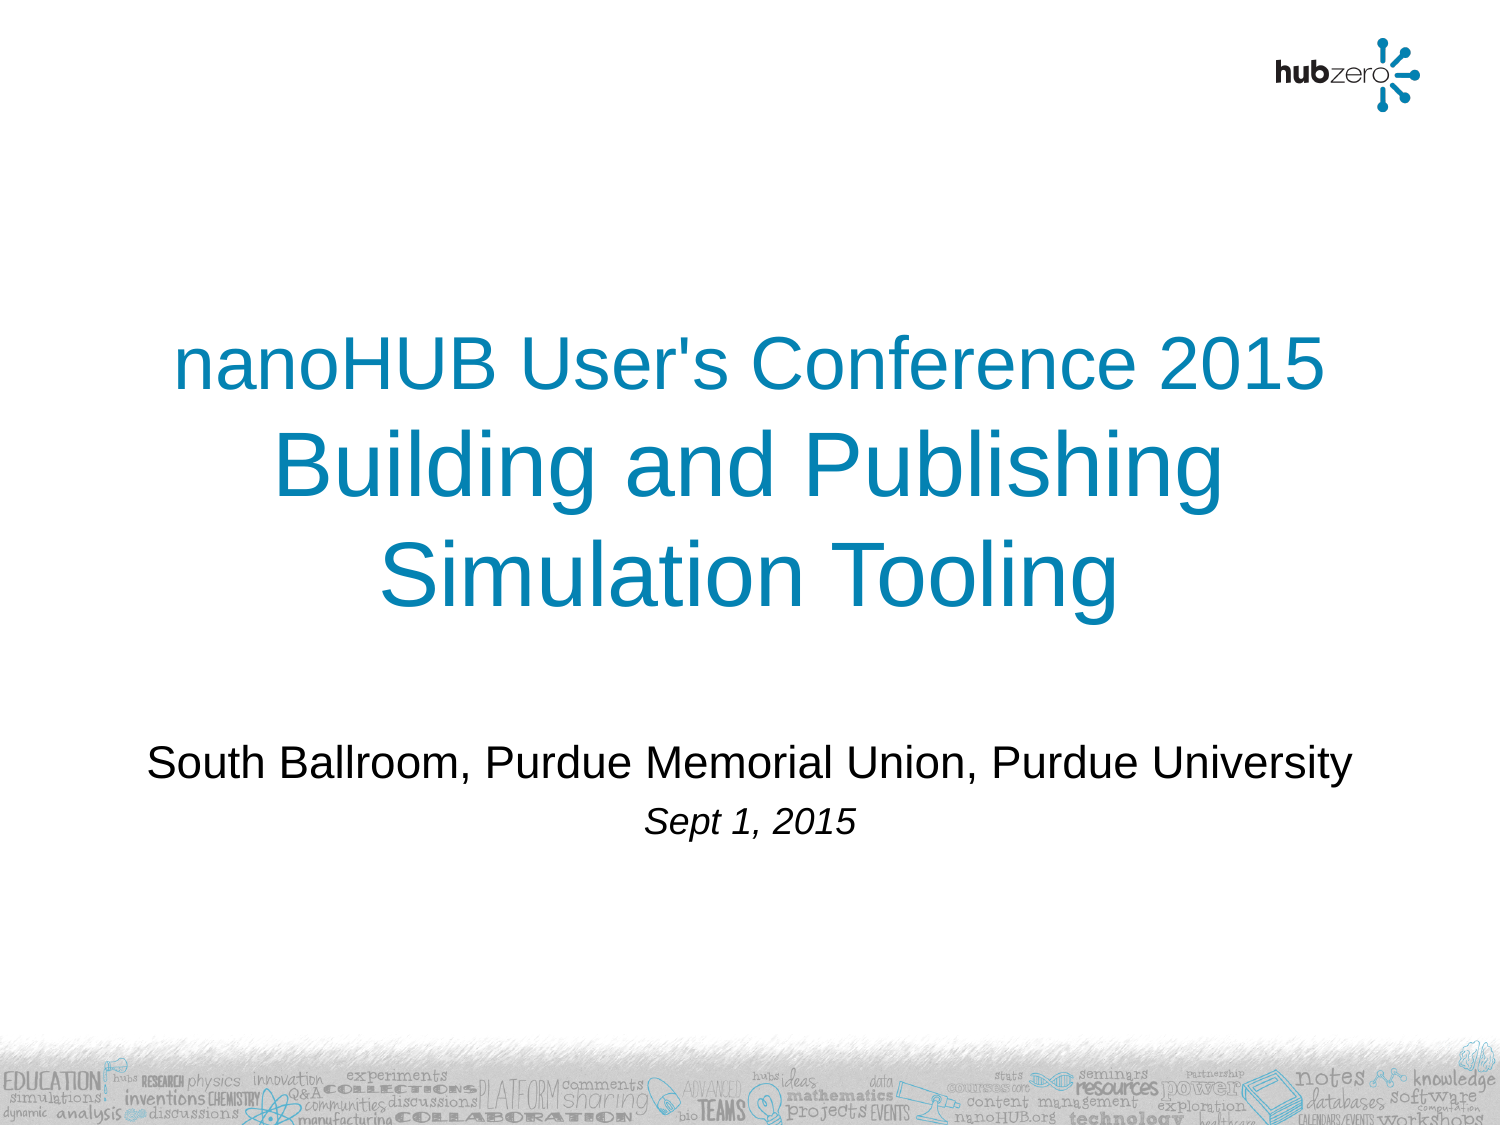

nanoHUB User's Conference 2015
Building and Publishing Simulation Tooling
South Ballroom, Purdue Memorial Union, Purdue University
Sept 1, 2015